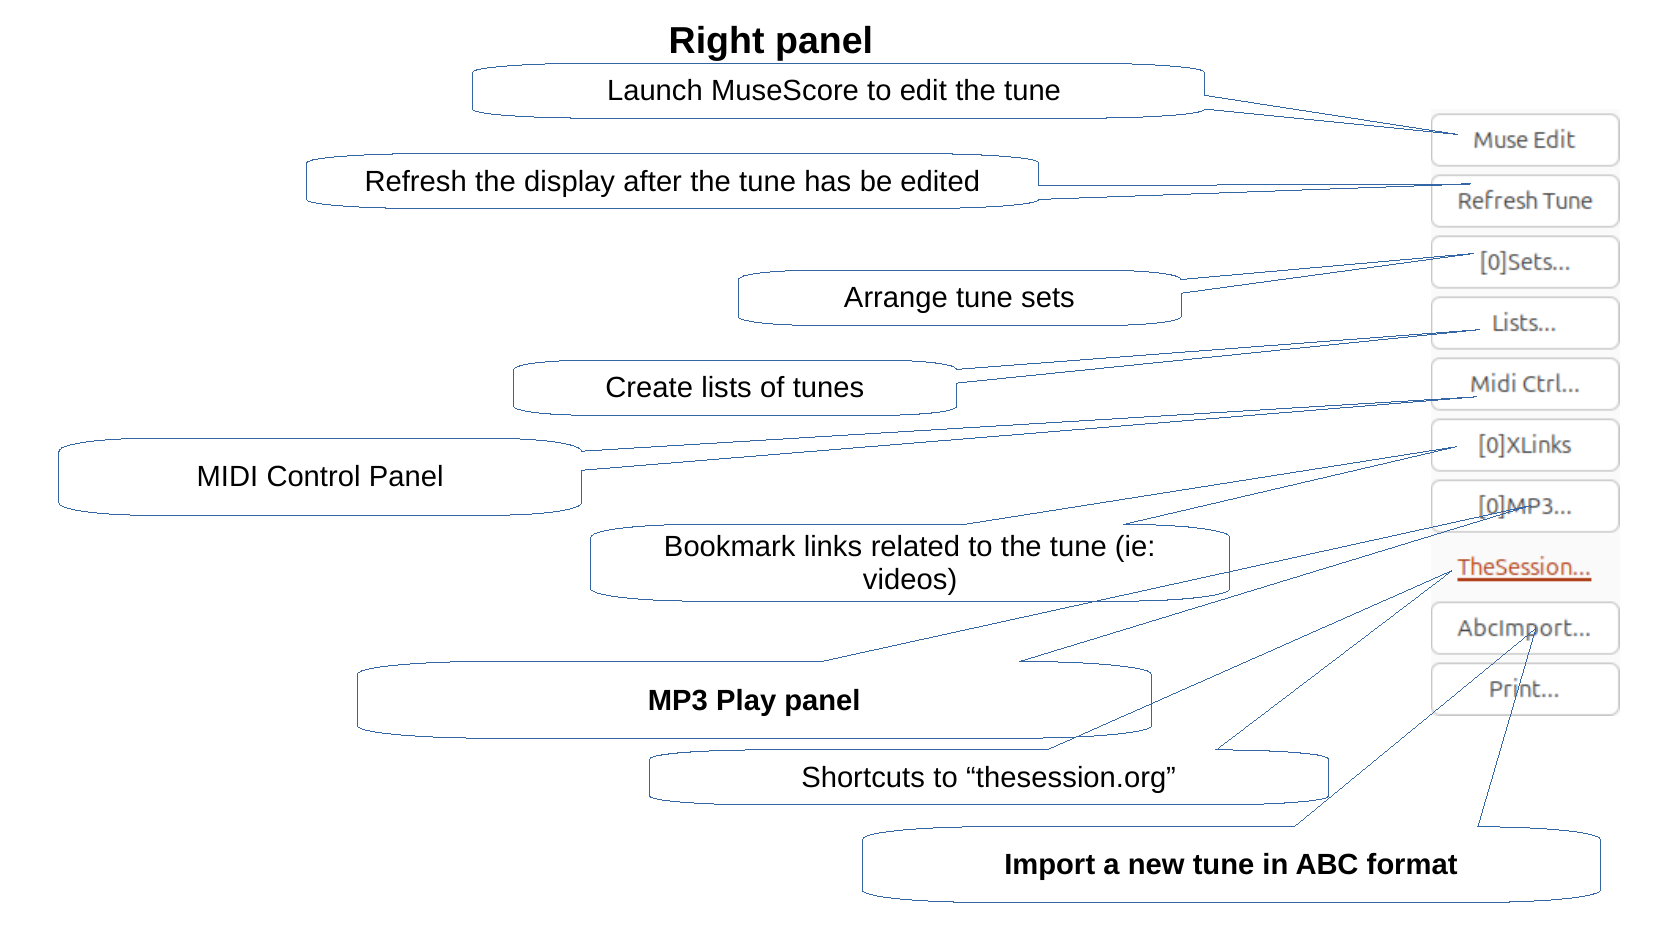

Right panel
Launch MuseScore to edit the tune
Refresh the display after the tune has be edited
Arrange tune sets
Create lists of tunes
MIDI Control Panel
Bookmark links related to the tune (ie: videos)
MP3 Play panel
Shortcuts to “thesession.org”
Import a new tune in ABC format